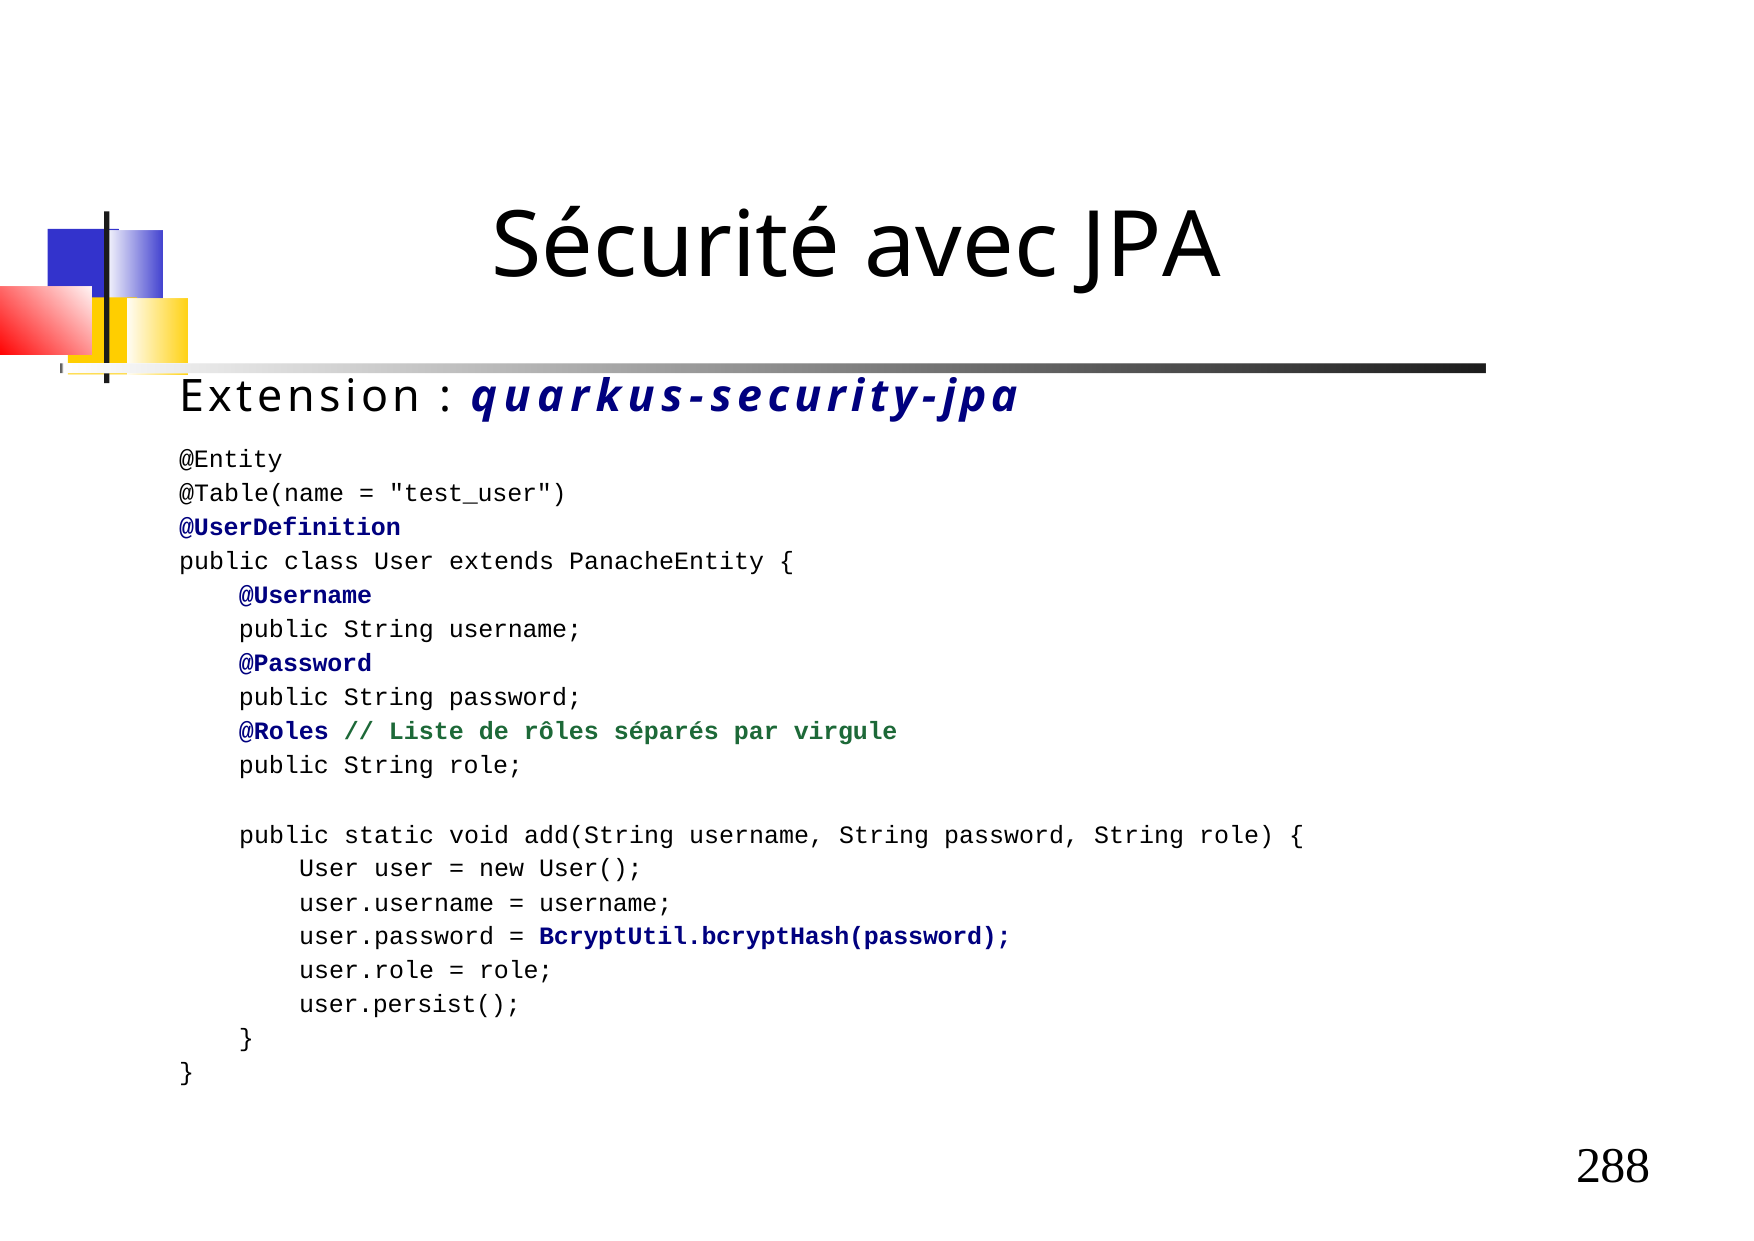

# Sécurité avec JPA
Extension : quarkus-security-jpa
@Entity
@Table(name = "test_user")
@UserDefinition
public class User extends PanacheEntity {
@Username
public String username;
@Password
public String password;
@Roles // Liste de rôles séparés par virgule
public String role;
public static void add(String username, String password, String role) { User user = new User();
user.username = username;
user.password = BcryptUtil.bcryptHash(password);
user.role = role; user.persist();
}
}
288